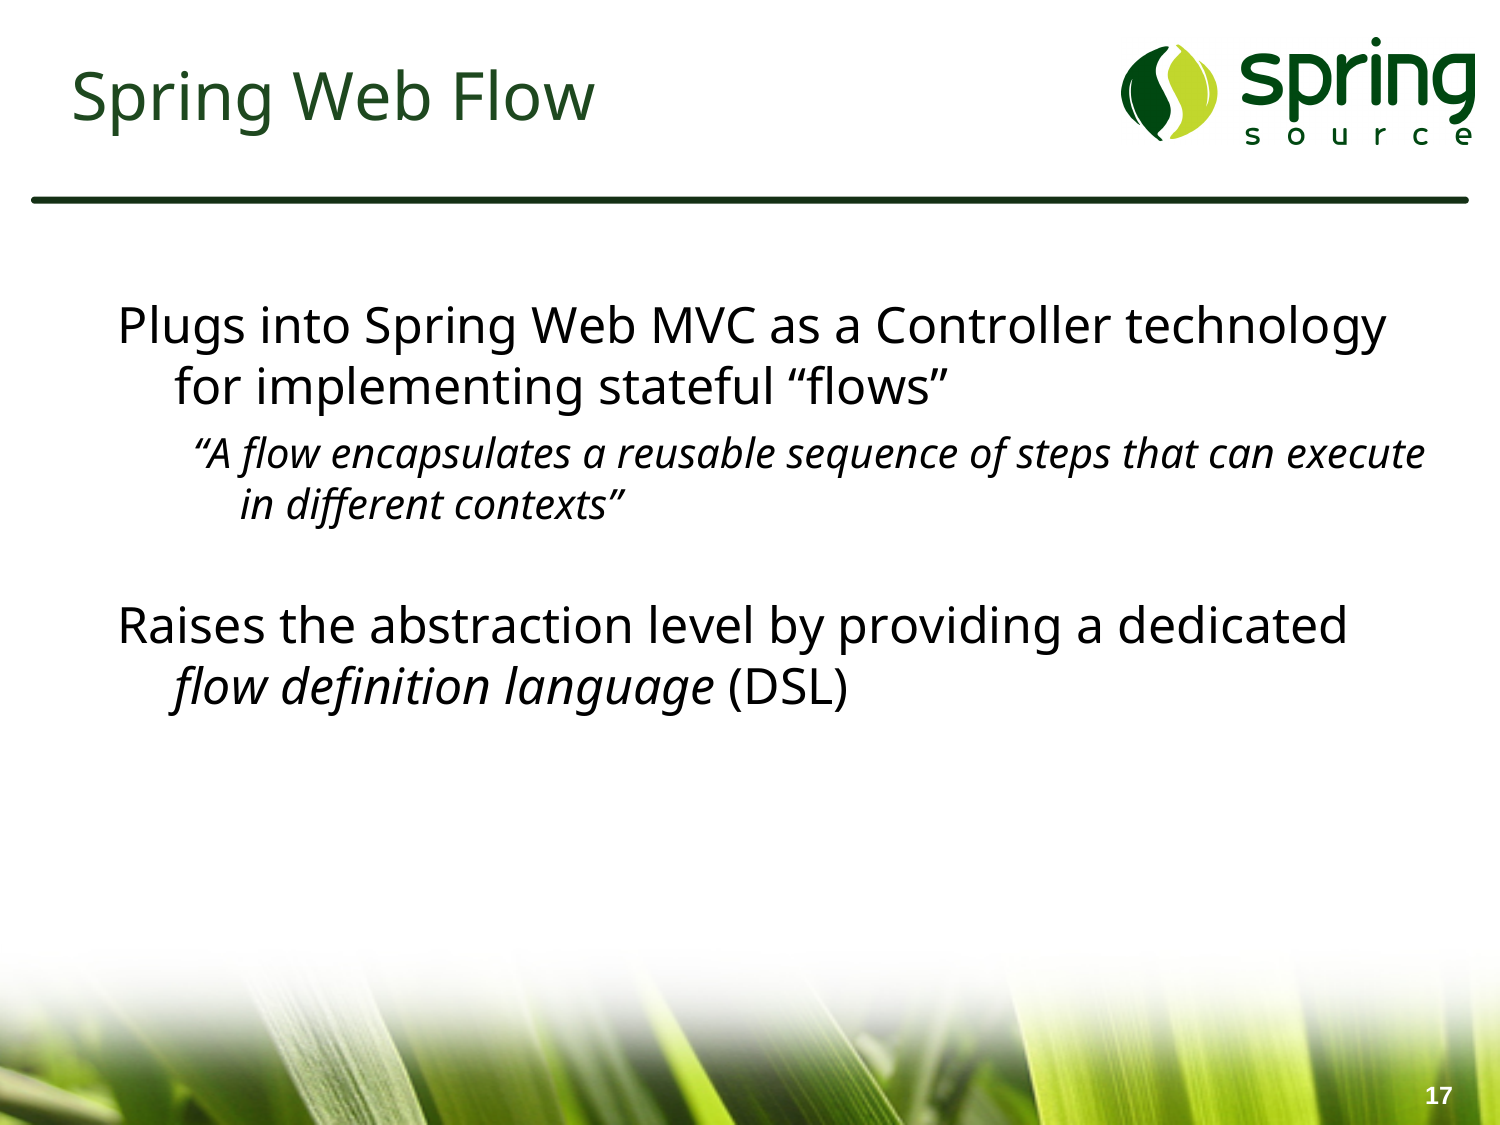

# Spring Web Flow
Plugs into Spring Web MVC as a Controller technology for implementing stateful “flows”
“A flow encapsulates a reusable sequence of steps that can execute in different contexts”
Raises the abstraction level by providing a dedicated flow definition language (DSL)